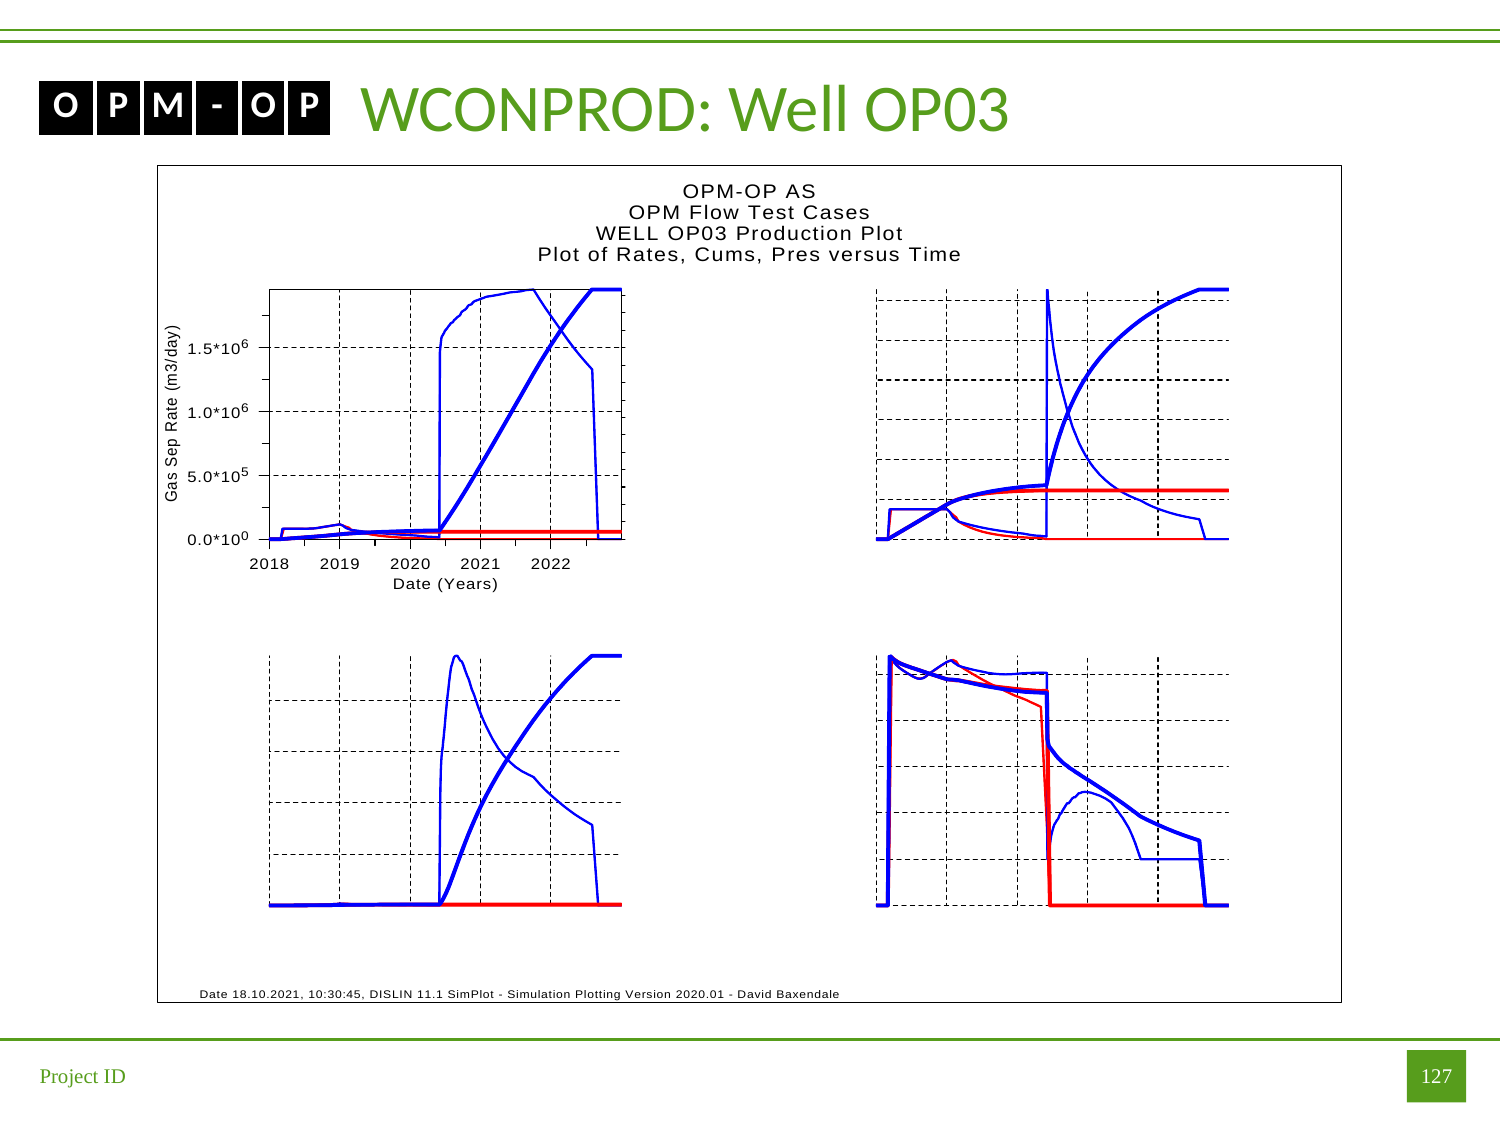

# WCONPROD: well OP03
Project ID
127